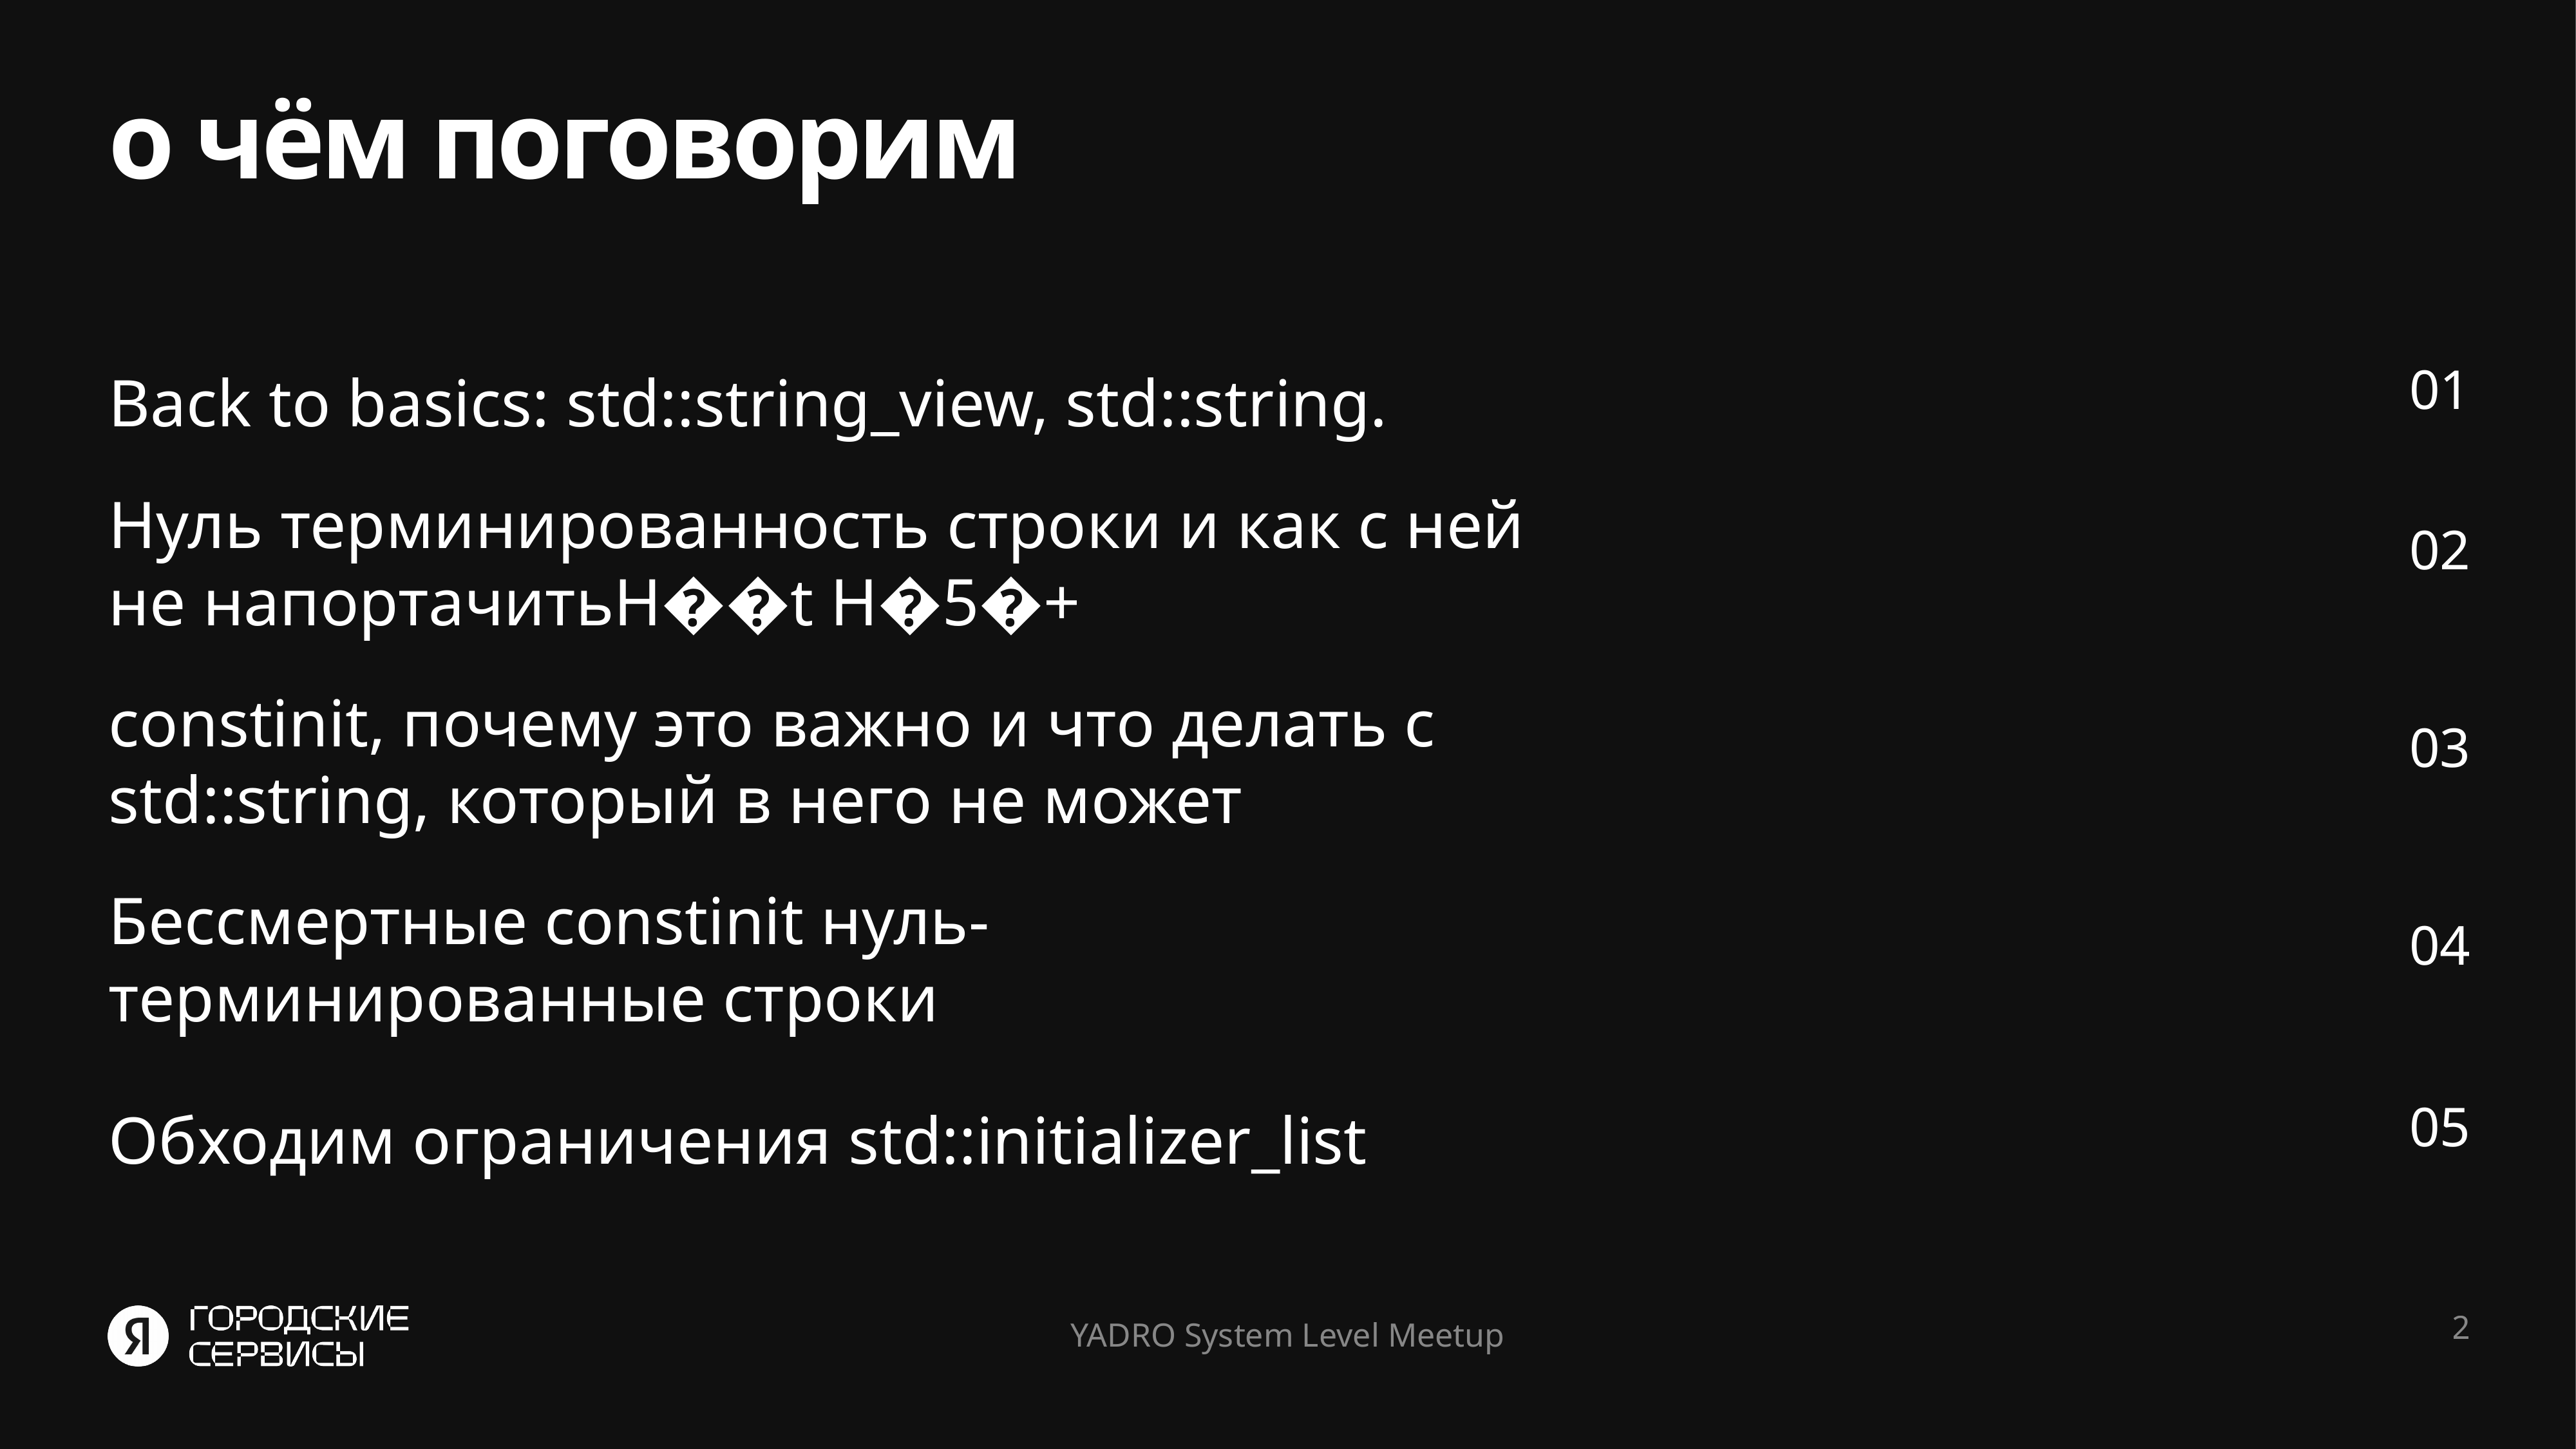

# о чём поговорим
01
Back to basics: std::string_view, std::string.
Нуль терминированность строки и как с ней не напортачитьH��t H�5�+
02
constinit, почему это важно и что делать с std::string, который в него не может
03
Бессмертные constinit нуль-терминированные строки
04
05
Обходим ограничения std::initializer_list
YADRO System Level Meetup